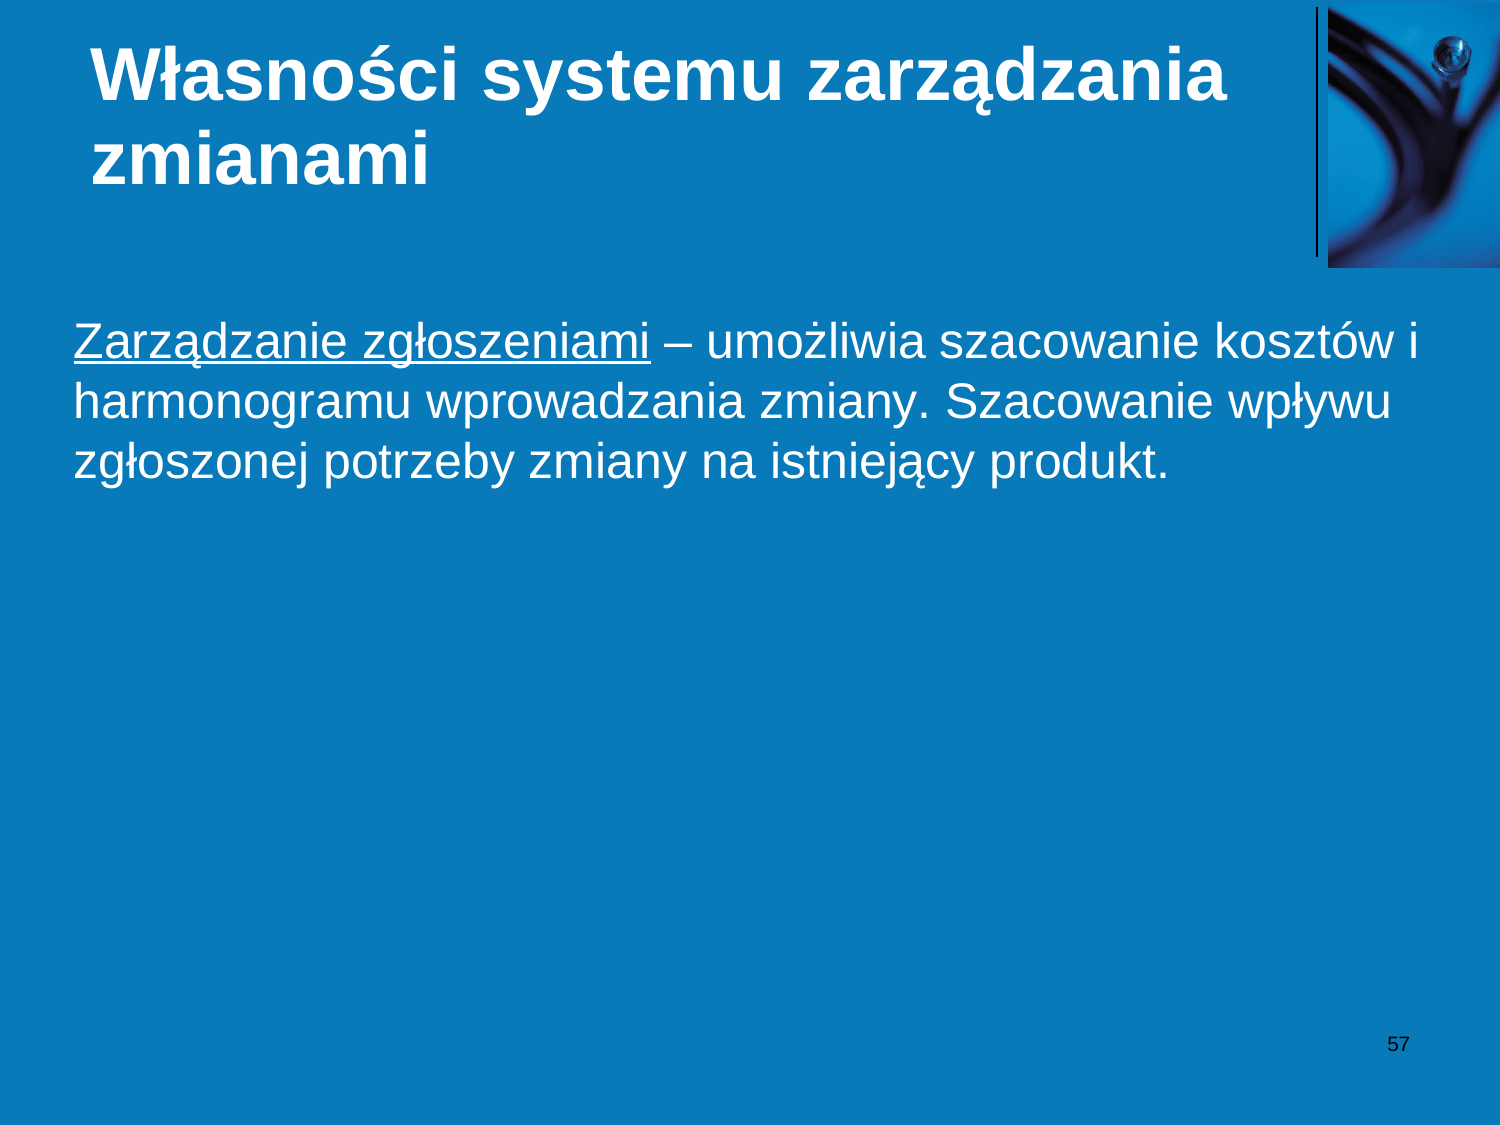

# Własności systemu zarządzania zmianami
Zarządzanie zgłoszeniami – umożliwia szacowanie kosztów i harmonogramu wprowadzania zmiany. Szacowanie wpływu zgłoszonej potrzeby zmiany na istniejący produkt.
57